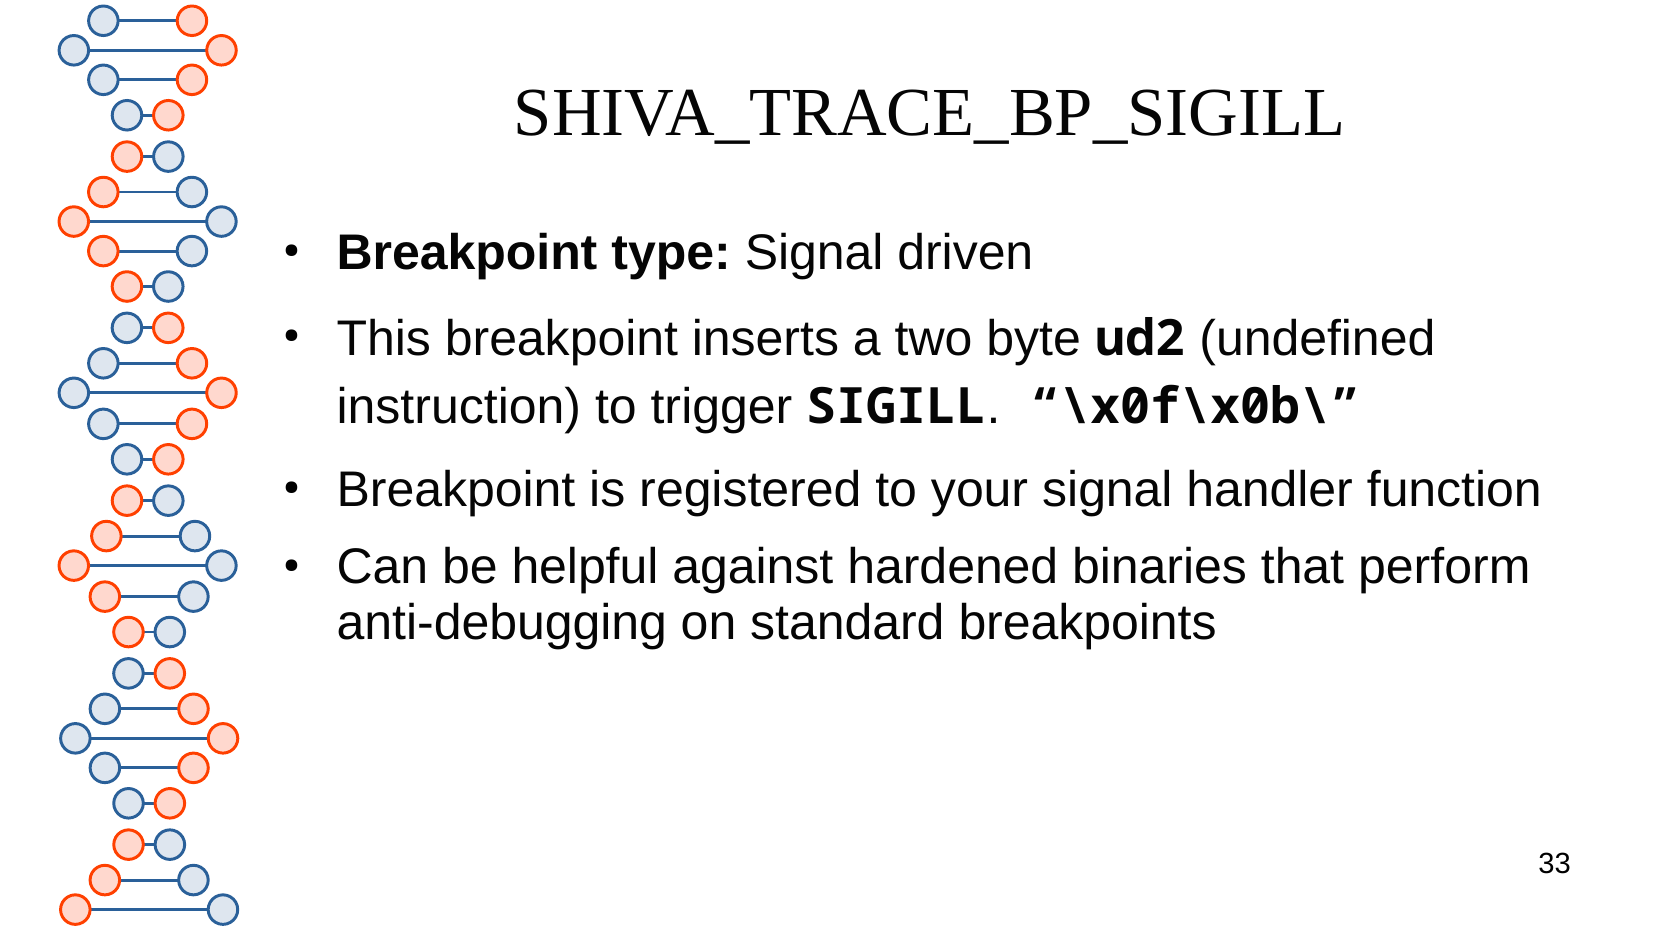

# SHIVA_TRACE_BP_SIGILL
Breakpoint type: Signal driven
This breakpoint inserts a two byte ud2 (undefined instruction) to trigger SIGILL. “\x0f\x0b\”
Breakpoint is registered to your signal handler function
Can be helpful against hardened binaries that perform anti-debugging on standard breakpoints
33